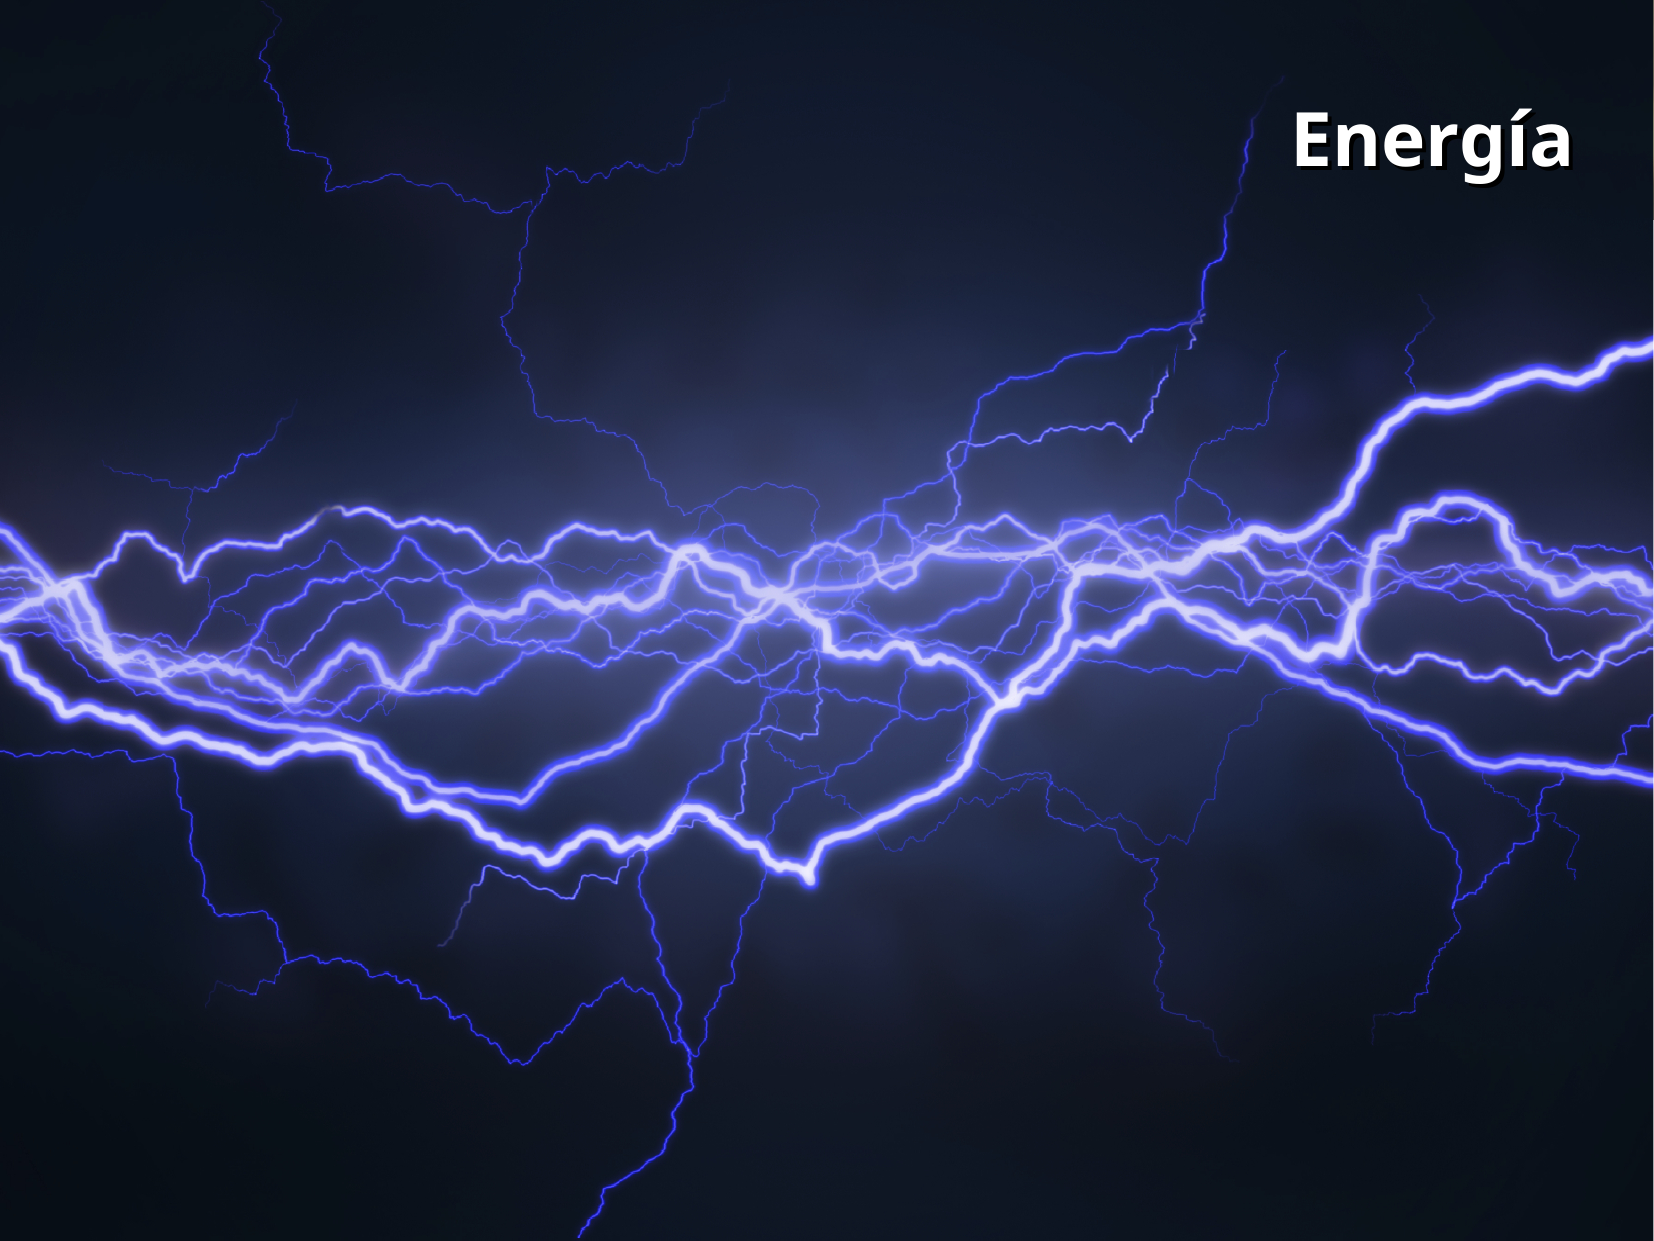

# Energía
Mar, 17, 2016
H. Asorey - A. Cutsaimanis
2